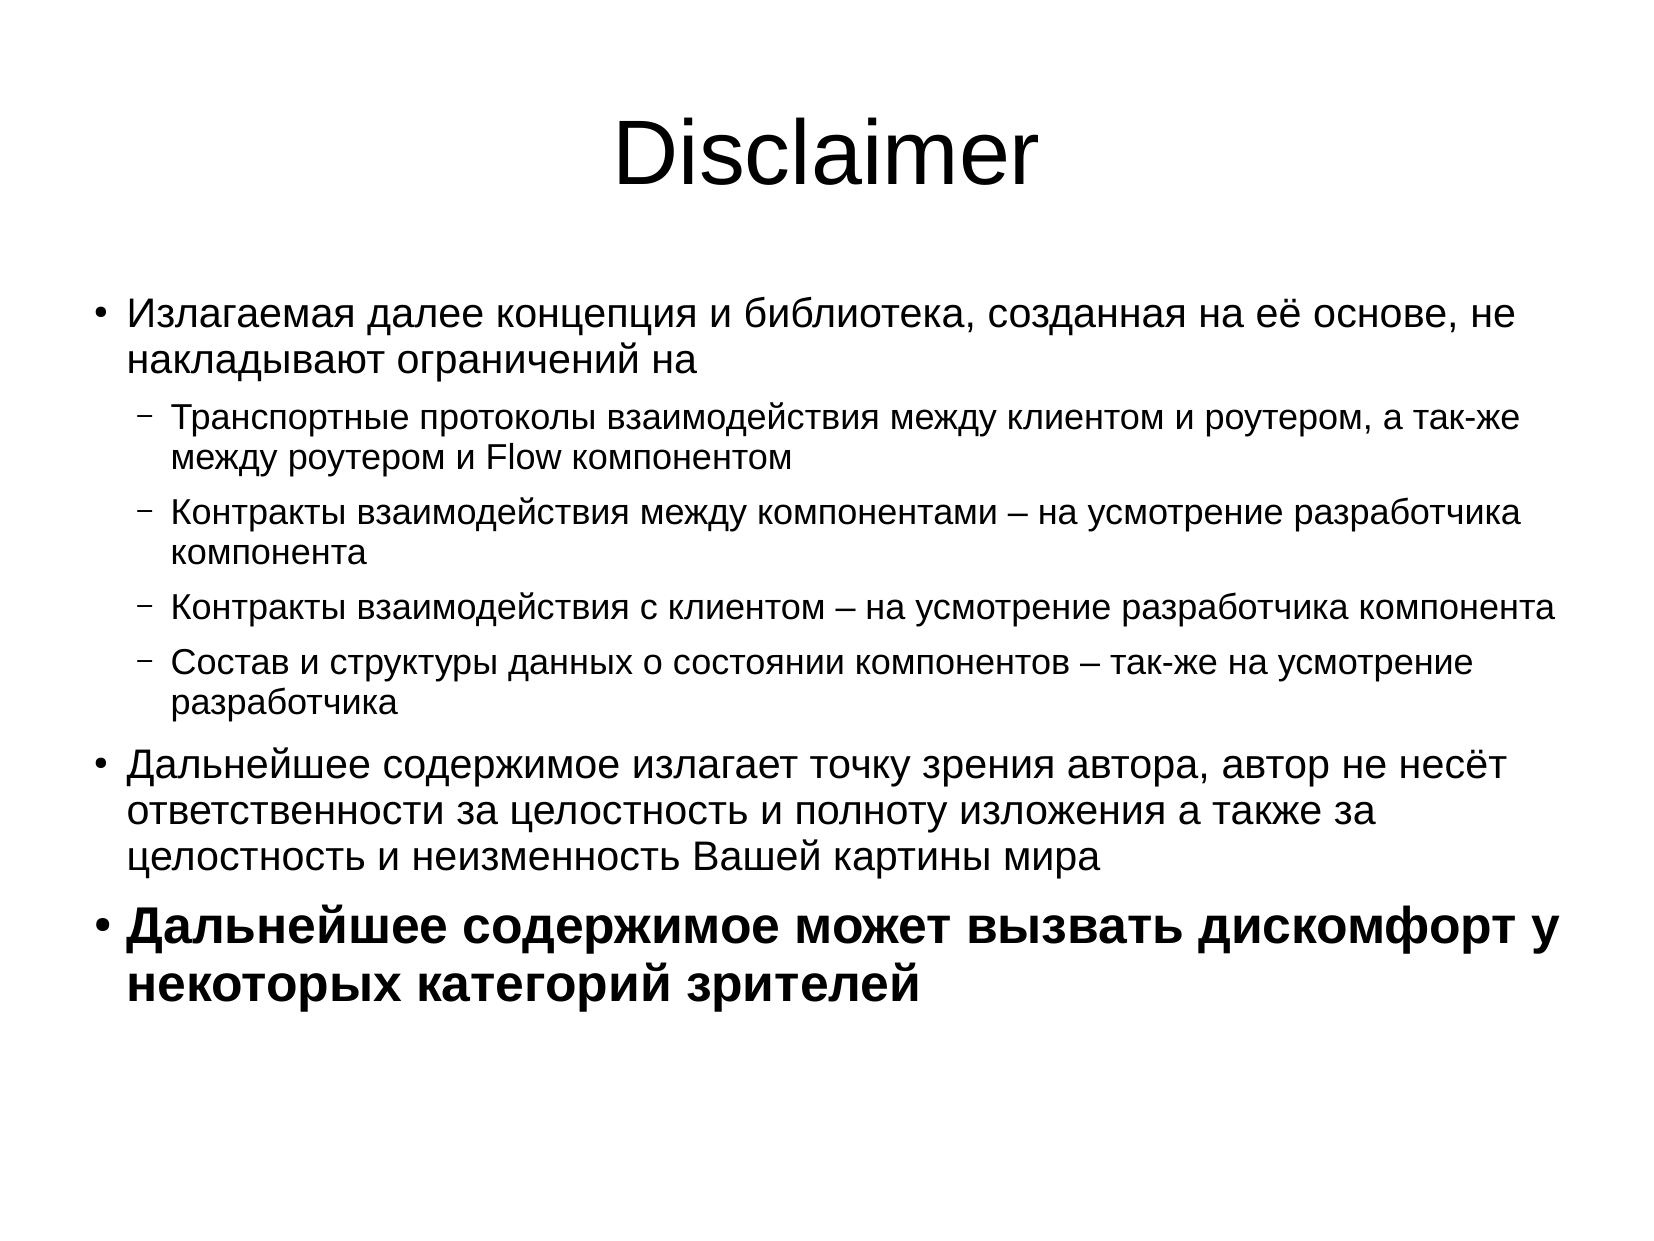

# Disclaimer
Излагаемая далее концепция и библиотека, созданная на её основе, не накладывают ограничений на
Транспортные протоколы взаимодействия между клиентом и роутером, а так-же между роутером и Flow компонентом
Контракты взаимодействия между компонентами – на усмотрение разработчика компонента
Контракты взаимодействия с клиентом – на усмотрение разработчика компонента
Состав и структуры данных о состоянии компонентов – так-же на усмотрение разработчика
Дальнейшее содержимое излагает точку зрения автора, автор не несёт ответственности за целостность и полноту изложения а также за целостность и неизменность Вашей картины мира
Дальнейшее содержимое может вызвать дискомфорт у некоторых категорий зрителей